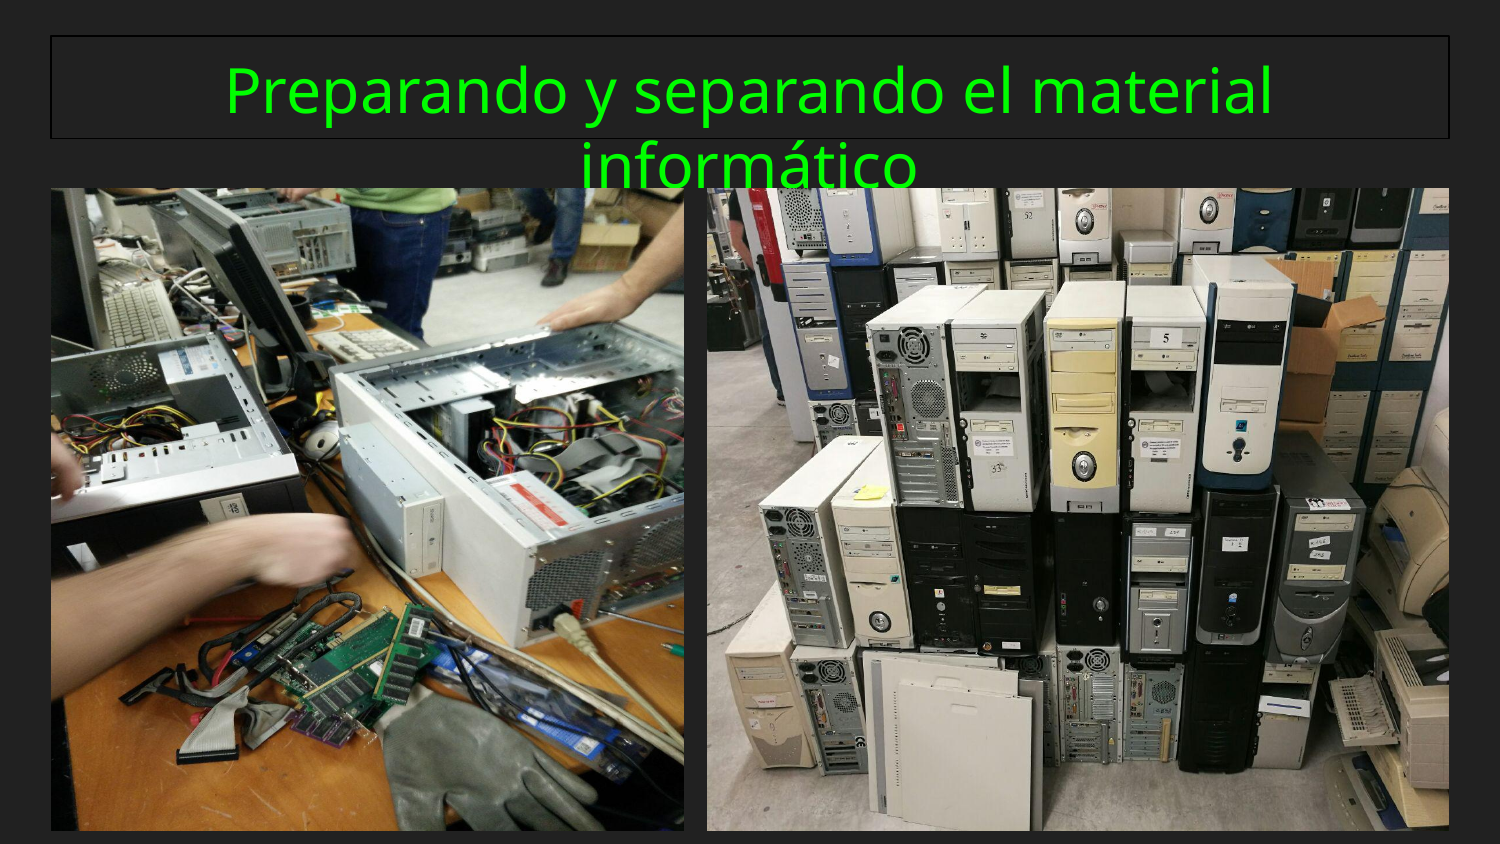

# Preparando y separando el material informático